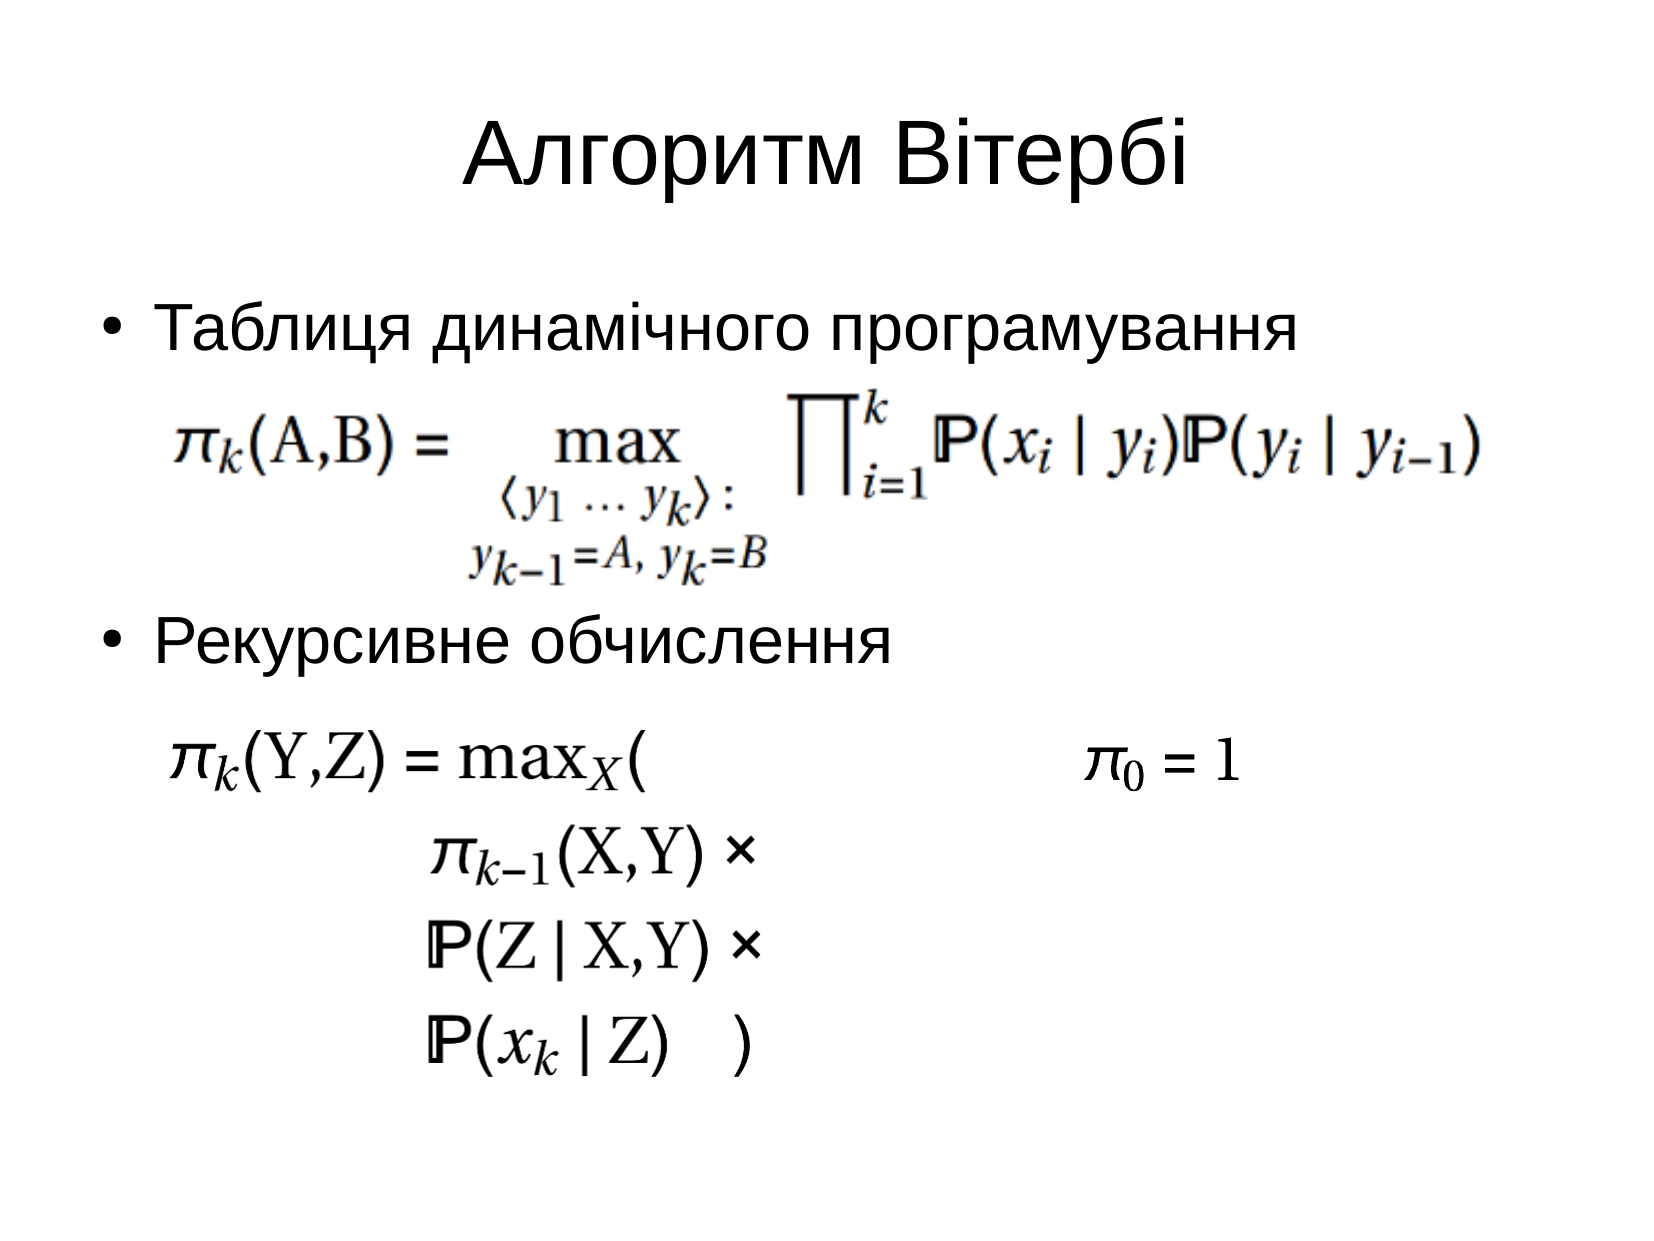

# Алгоритм Вітербі
Таблиця динамічного програмування
Рекурсивне обчислення